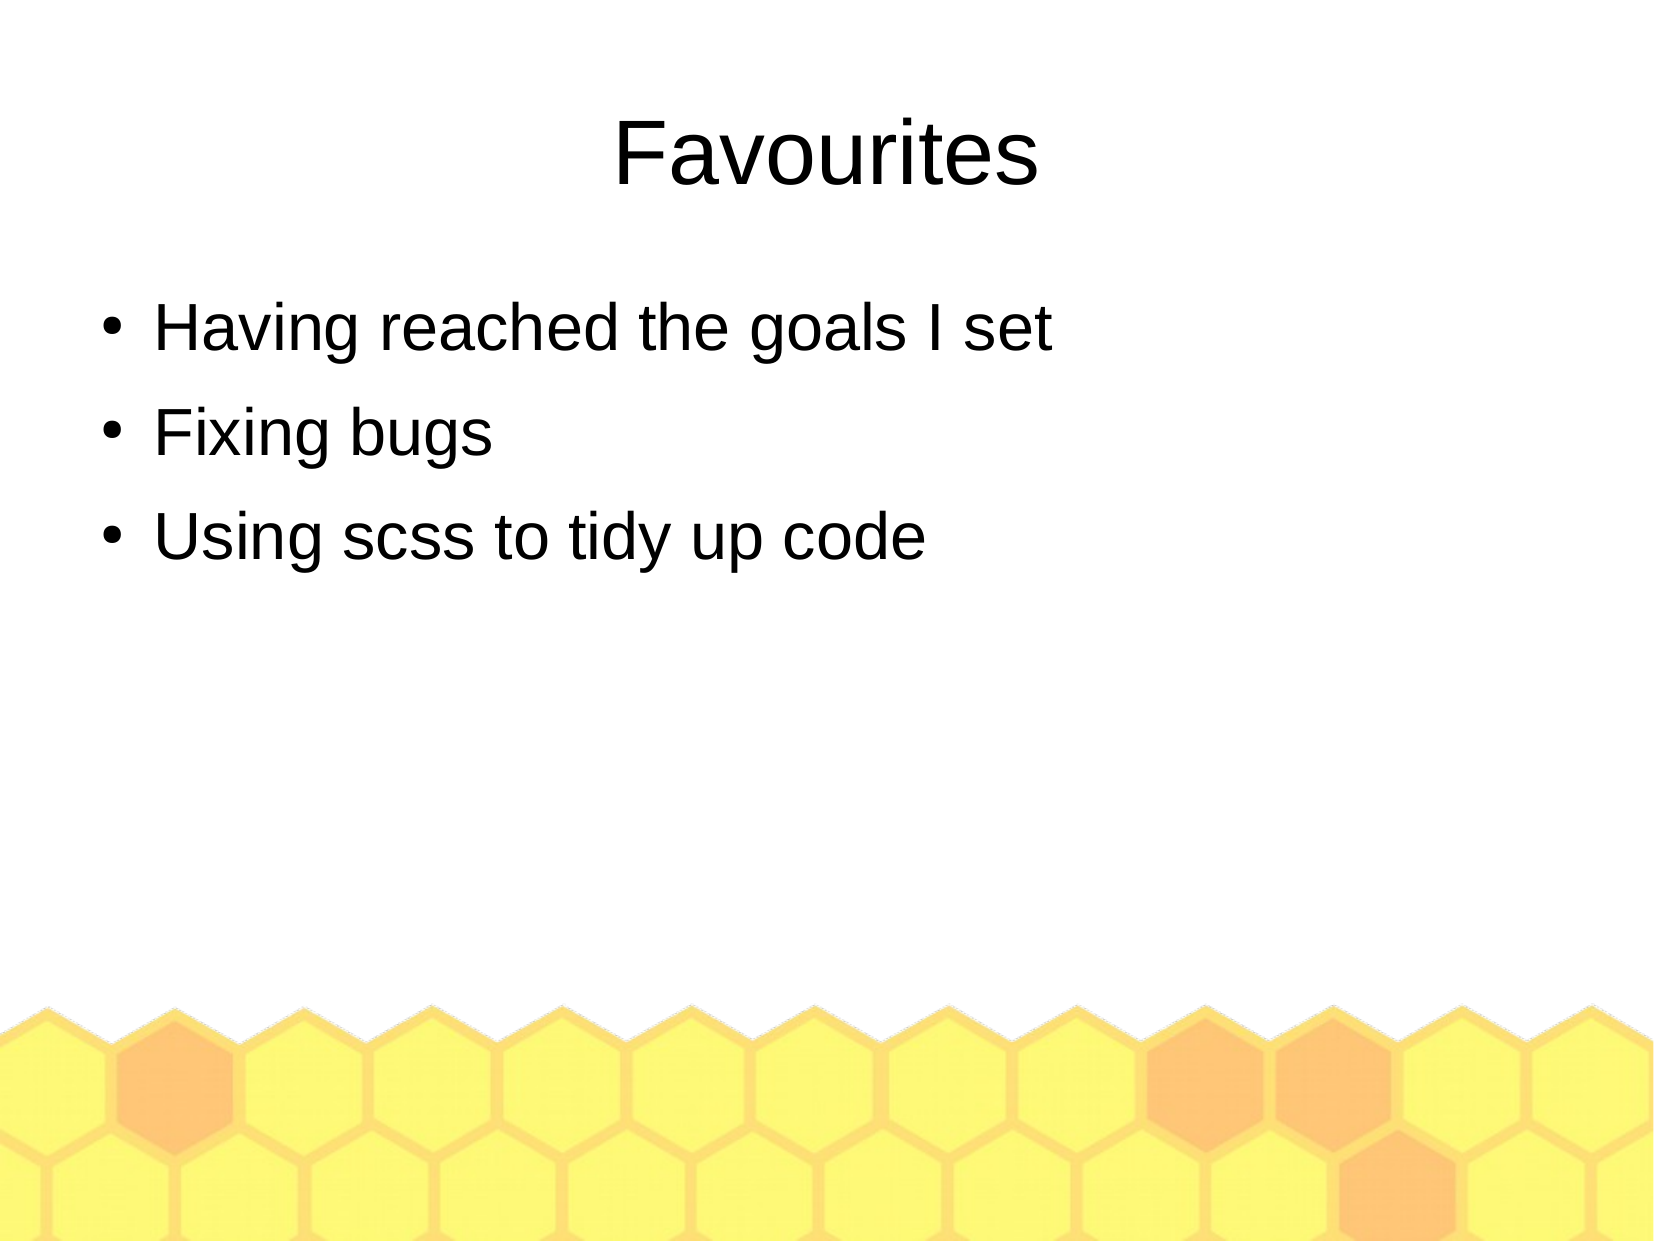

# Favourites
Having reached the goals I set
Fixing bugs
Using scss to tidy up code